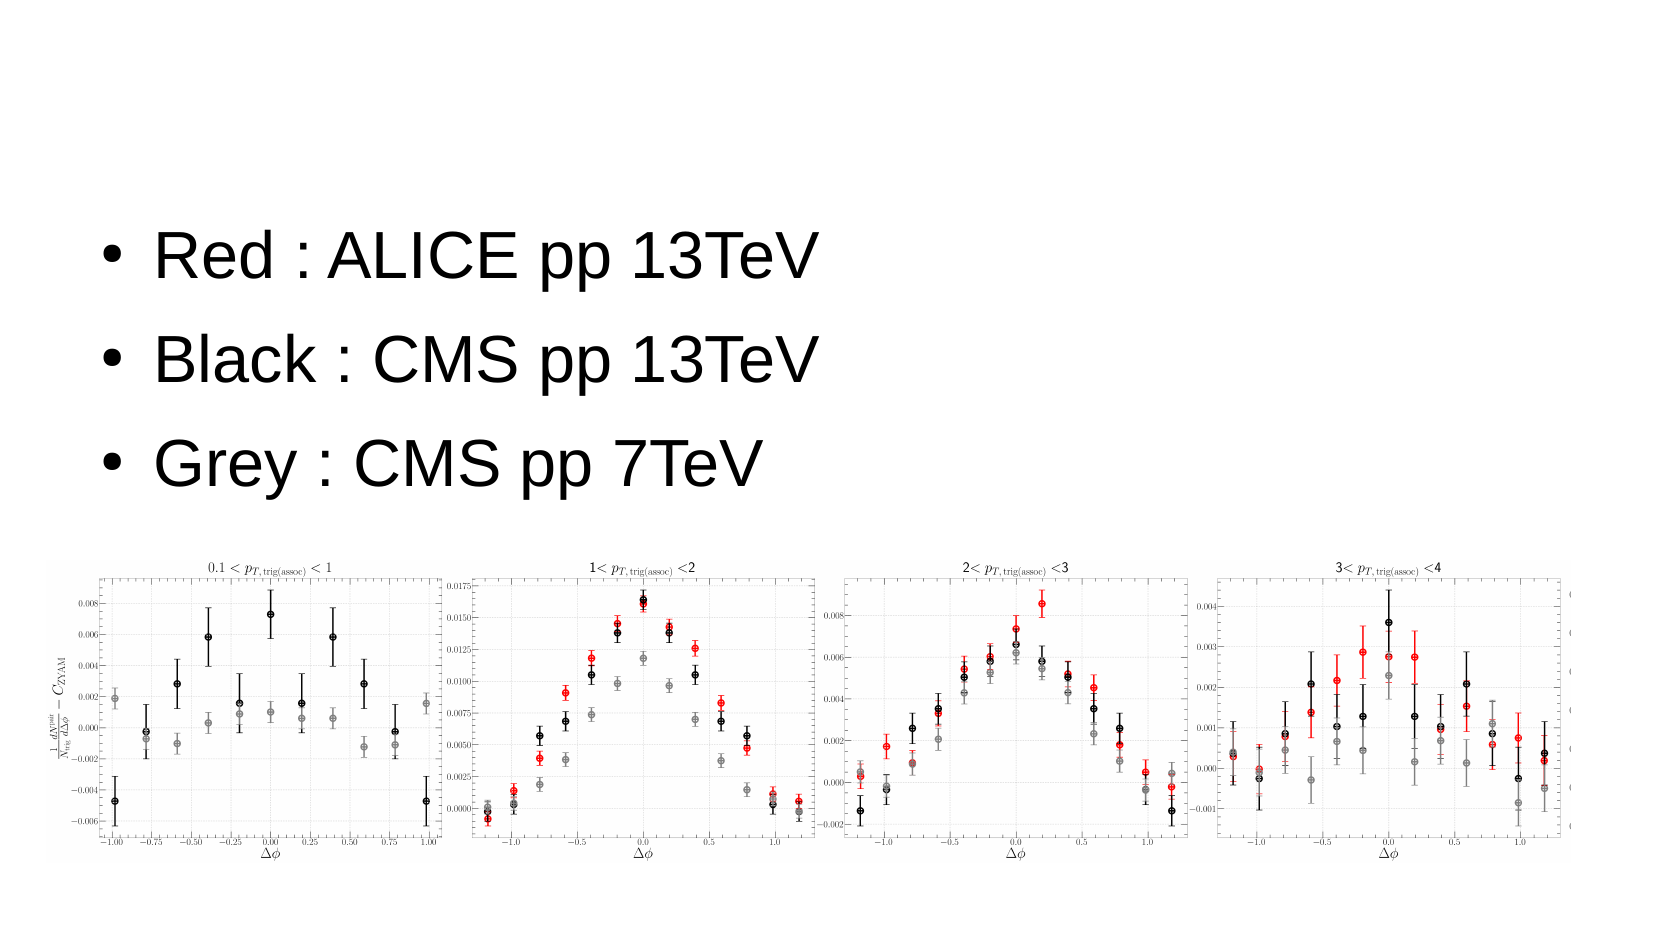

#
Red : ALICE pp 13TeV
Black : CMS pp 13TeV
Grey : CMS pp 7TeV